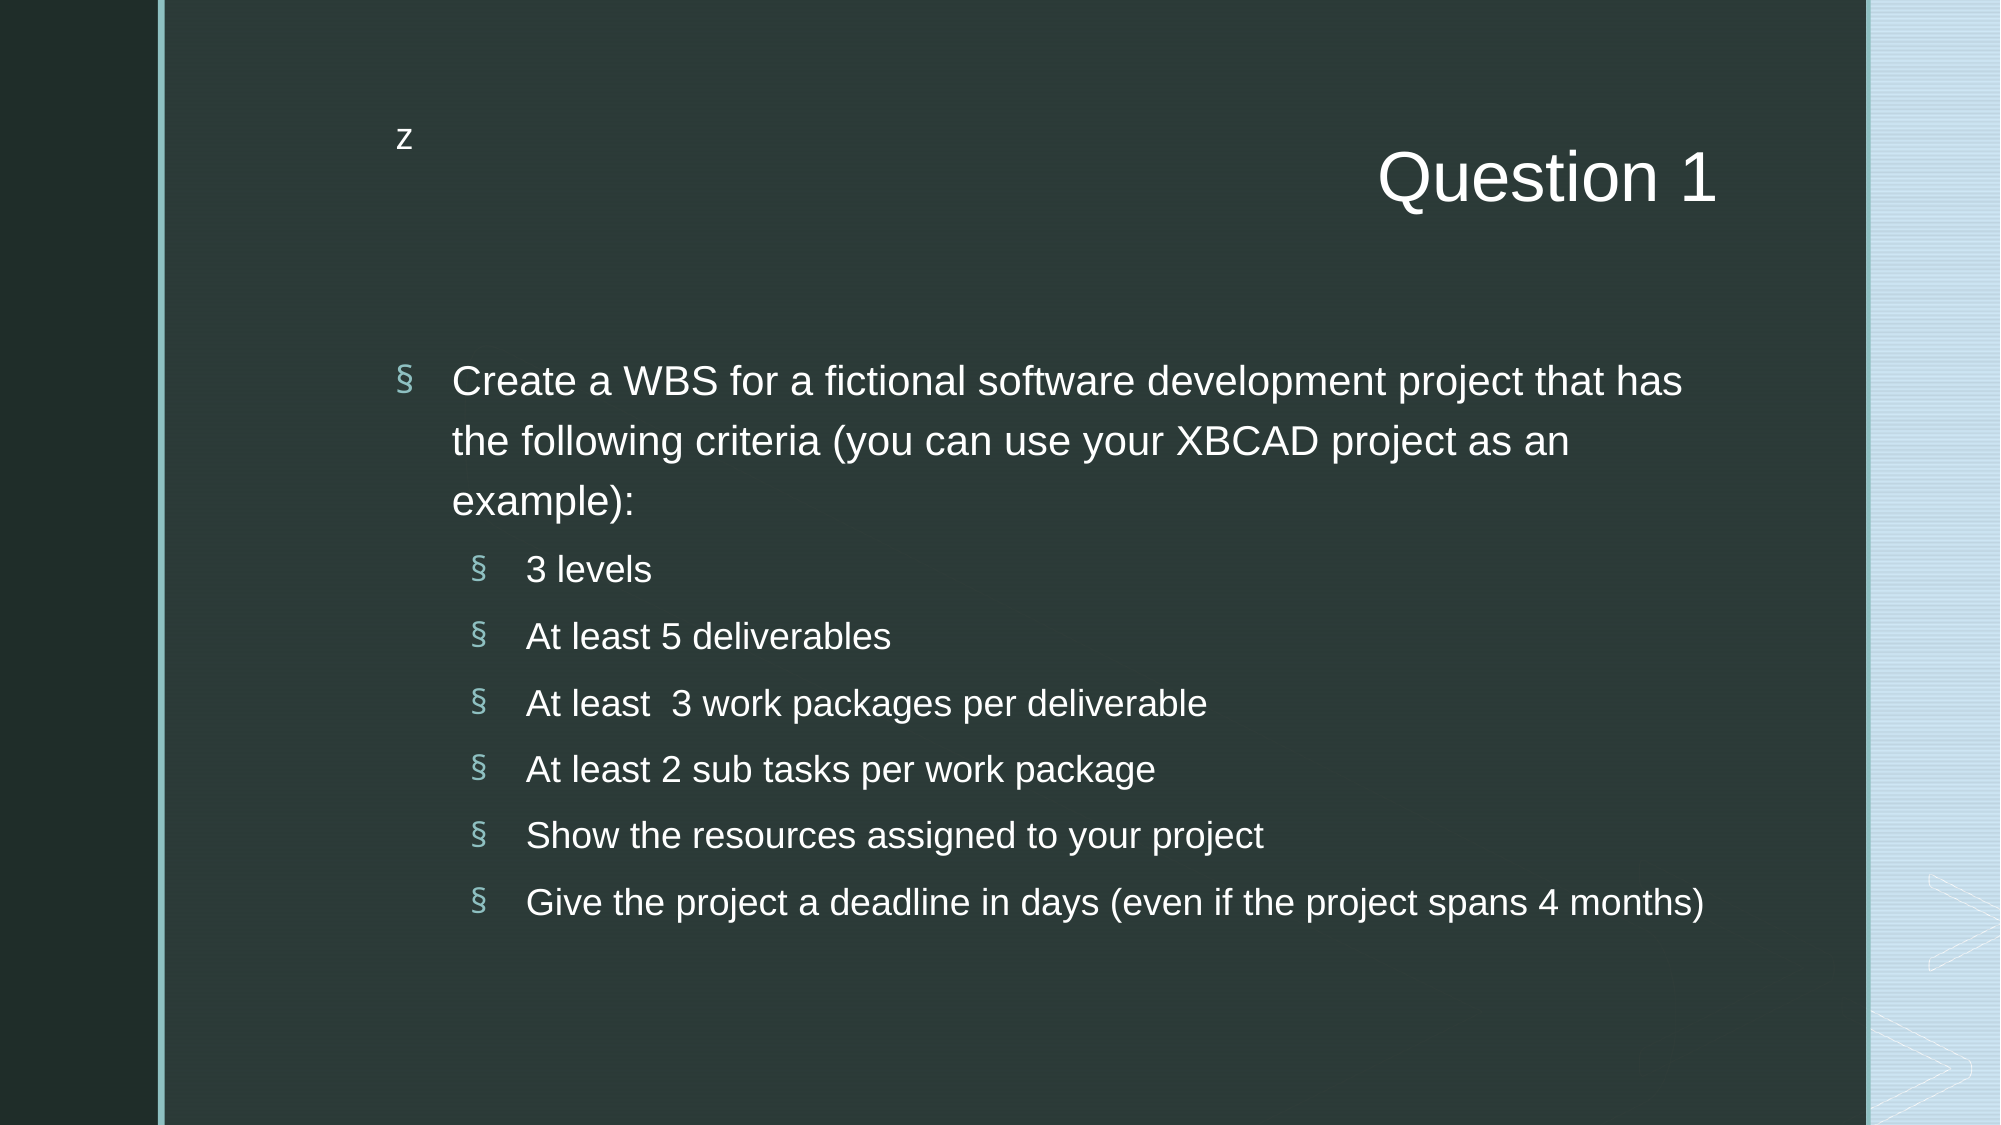

# Question 1
Create a WBS for a fictional software development project that has the following criteria (you can use your XBCAD project as an example):
3 levels
At least 5 deliverables
At least 3 work packages per deliverable
At least 2 sub tasks per work package
Show the resources assigned to your project
Give the project a deadline in days (even if the project spans 4 months)